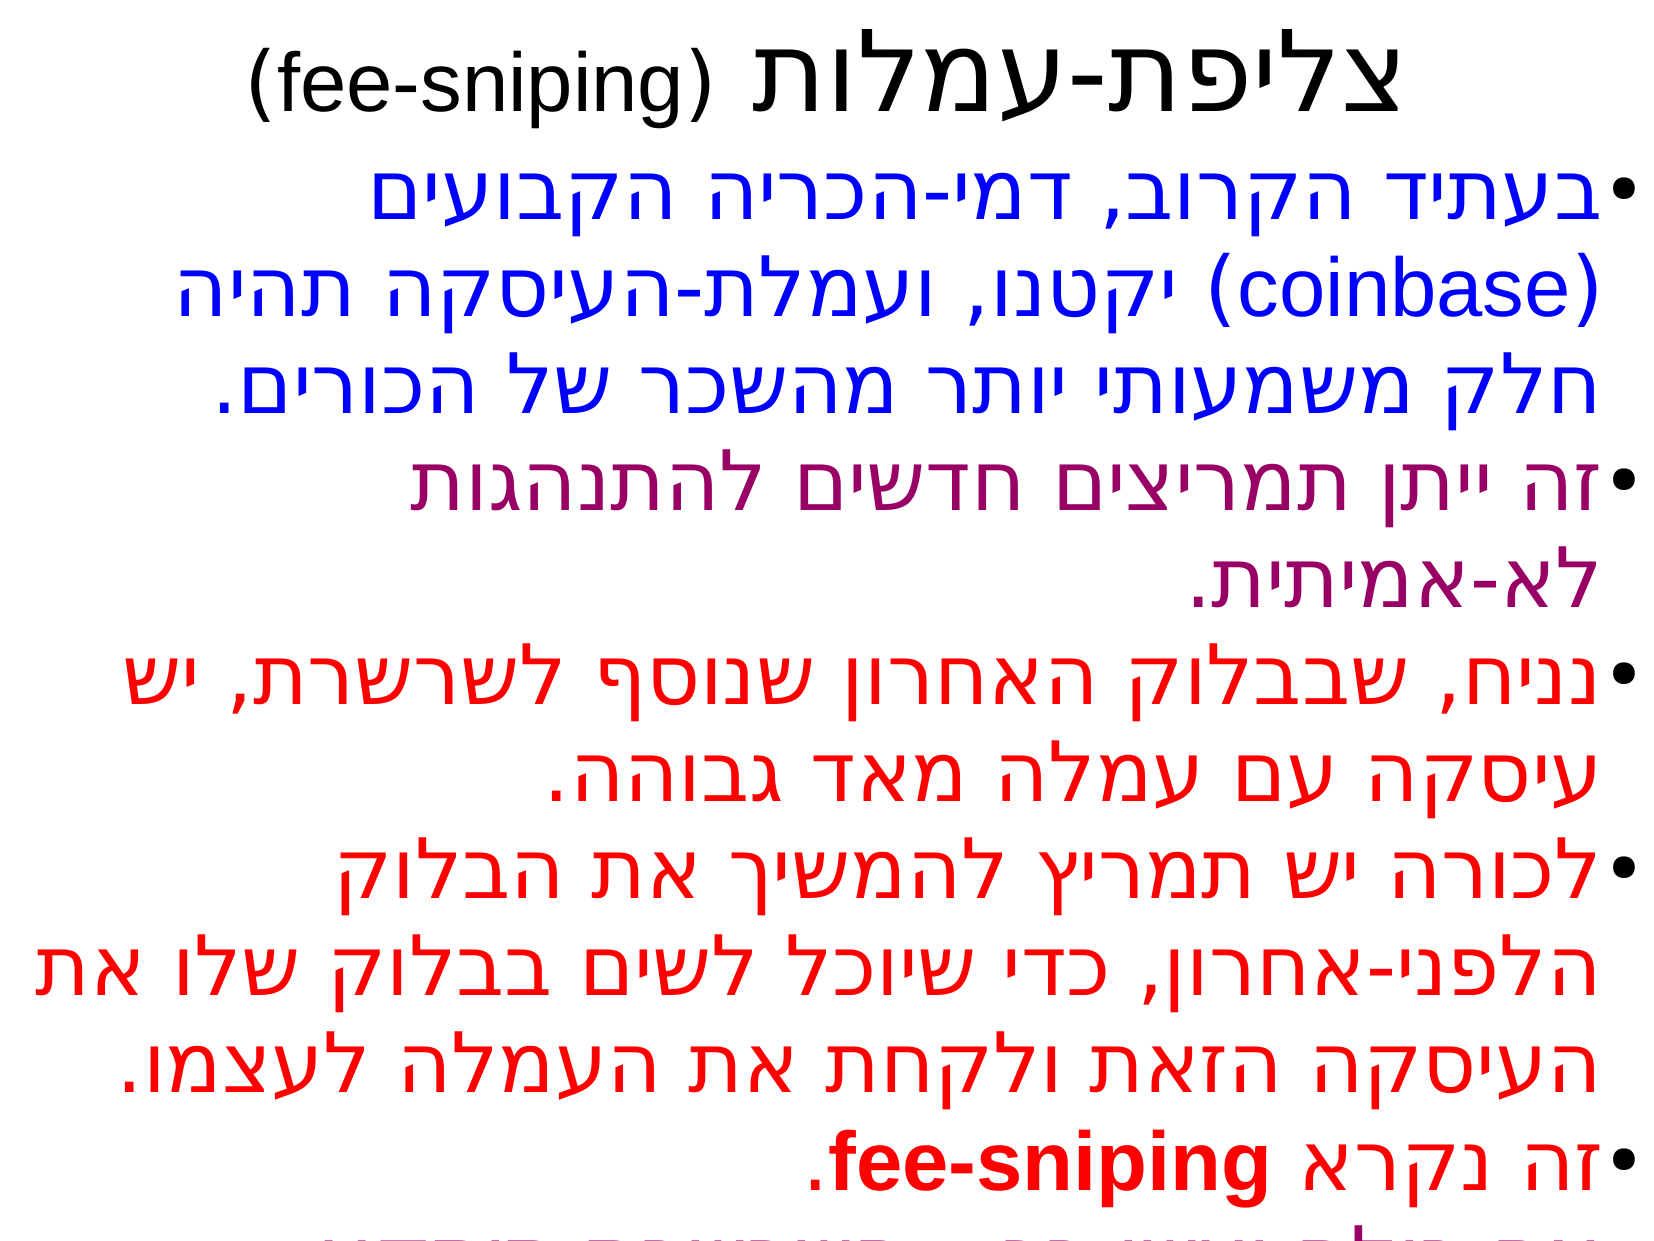

צליפת-עמלות (fee-sniping)
בעתיד הקרוב, דמי-הכריה הקבועים (coinbase) יקטנו, ועמלת-העיסקה תהיה חלק משמעותי יותר מהשכר של הכורים.
זה ייתן תמריצים חדשים להתנהגות לא-אמיתית.
נניח, שבבלוק האחרון שנוסף לשרשרת, יש עיסקה עם עמלה מאד גבוהה.
לכורה יש תמריץ להמשיך את הבלוק הלפני-אחרון, כדי שיוכל לשים בבלוק שלו את העיסקה הזאת ולקחת את העמלה לעצמו.
זה נקרא fee-sniping.
אם כולם יעשו כך – השרשרת תיתקע.